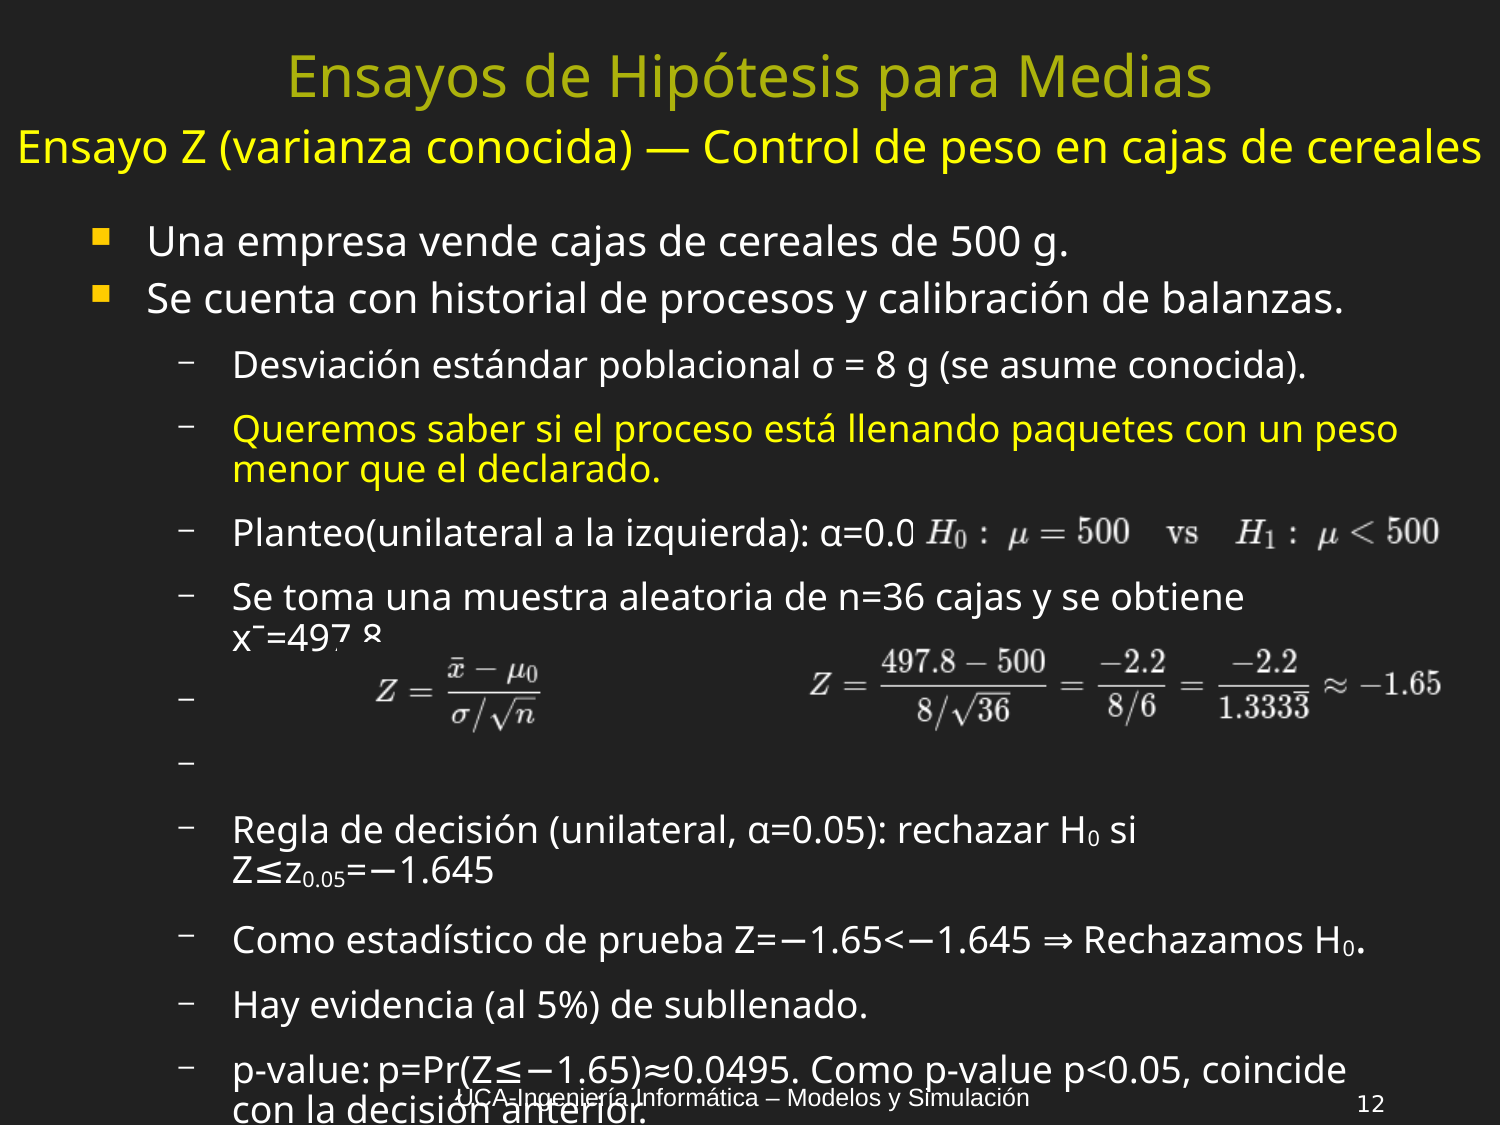

# Ensayos de Hipótesis para Medias Ensayo Z (varianza conocida) — Control de peso en cajas de cereales
Una empresa vende cajas de cereales de 500 g.
Se cuenta con historial de procesos y calibración de balanzas.
Desviación estándar poblacional σ = 8 g (se asume conocida).
Queremos saber si el proceso está llenando paquetes con un peso menor que el declarado.
Planteo(unilateral a la izquierda): α=0.05.
Se toma una muestra aleatoria de n=36 cajas y se obtiene xˉ=497.8.
Regla de decisión (unilateral, α=0.05): rechazar H0 si Z≤z0.05=−1.645
Como estadístico de prueba Z=−1.65<−1.645 ⇒ Rechazamos H0.
Hay evidencia (al 5%) de subllenado.
p-value: p=Pr⁡(Z≤−1.65)≈0.0495. Como p-value p<0.05, coincide con la decisión anterior.